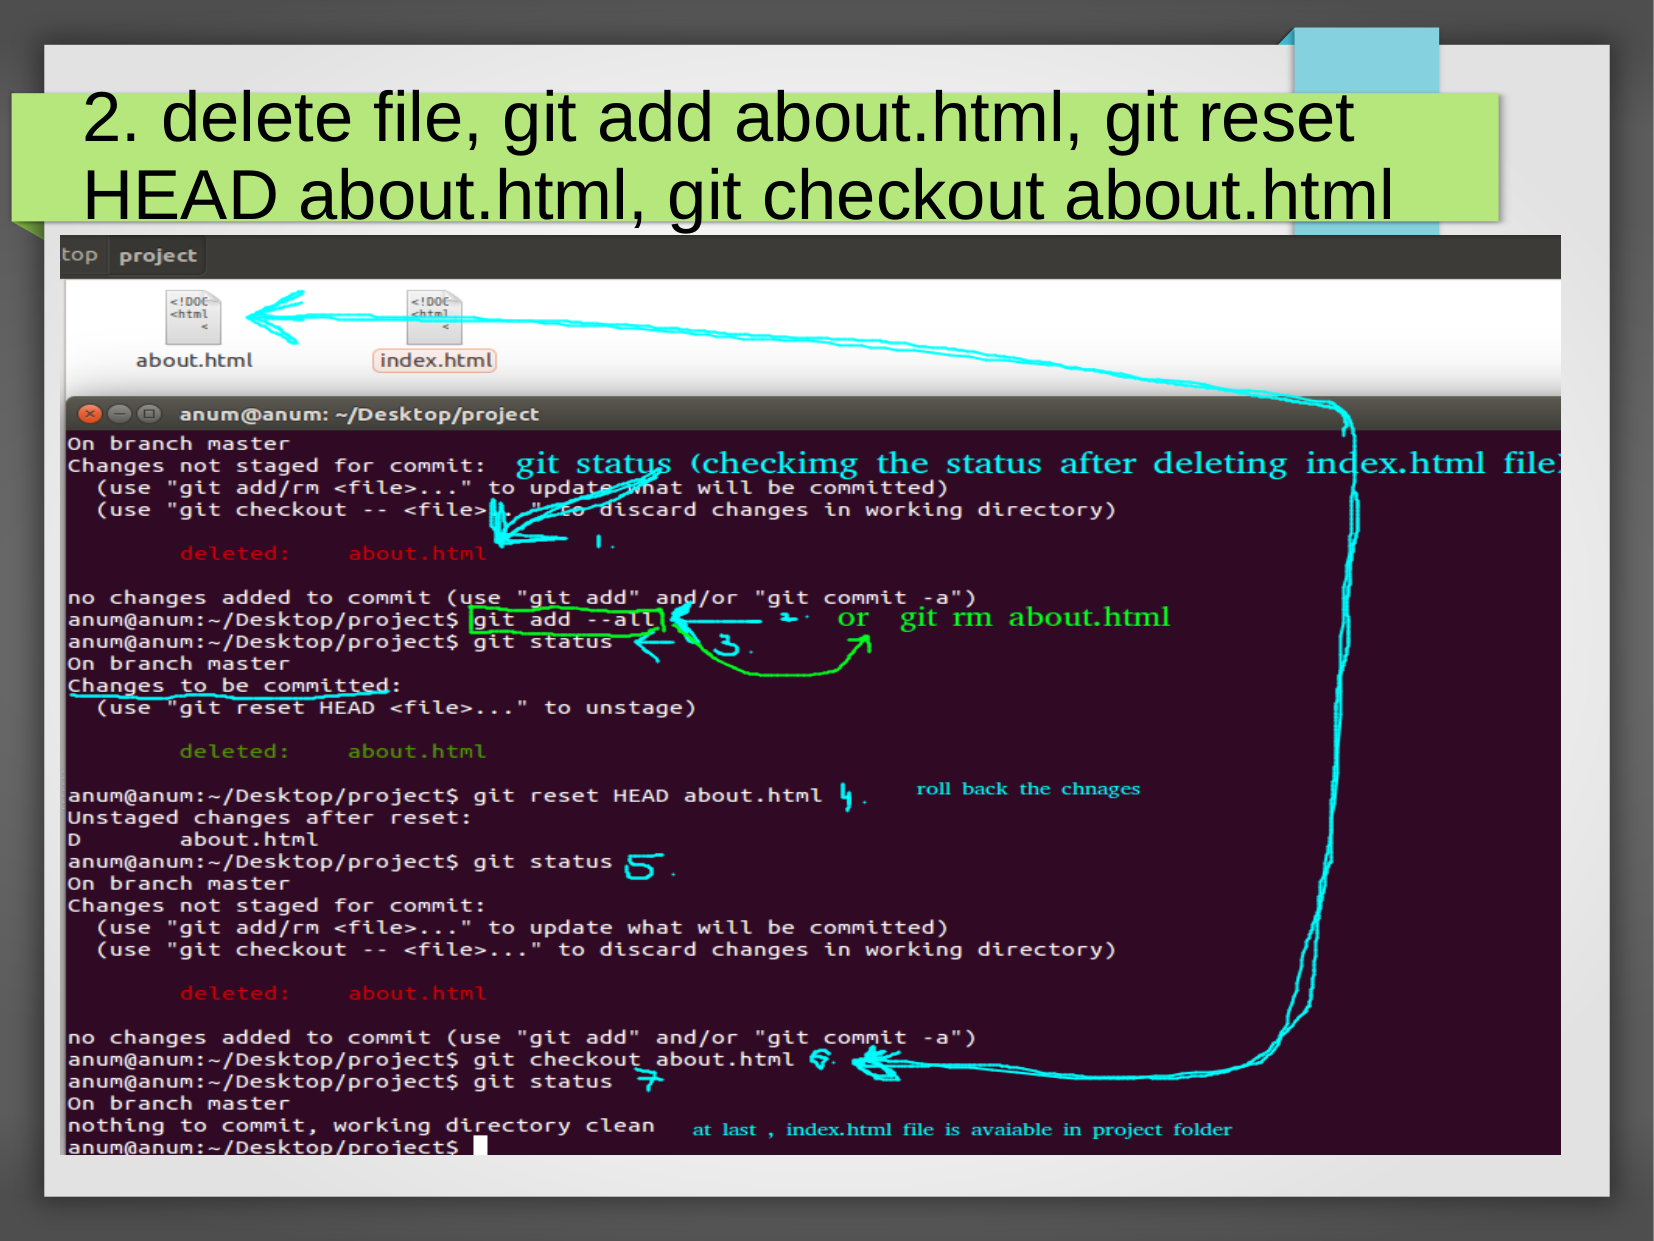

# 2. delete file, git add about.html, git reset HEAD about.html, git checkout about.html